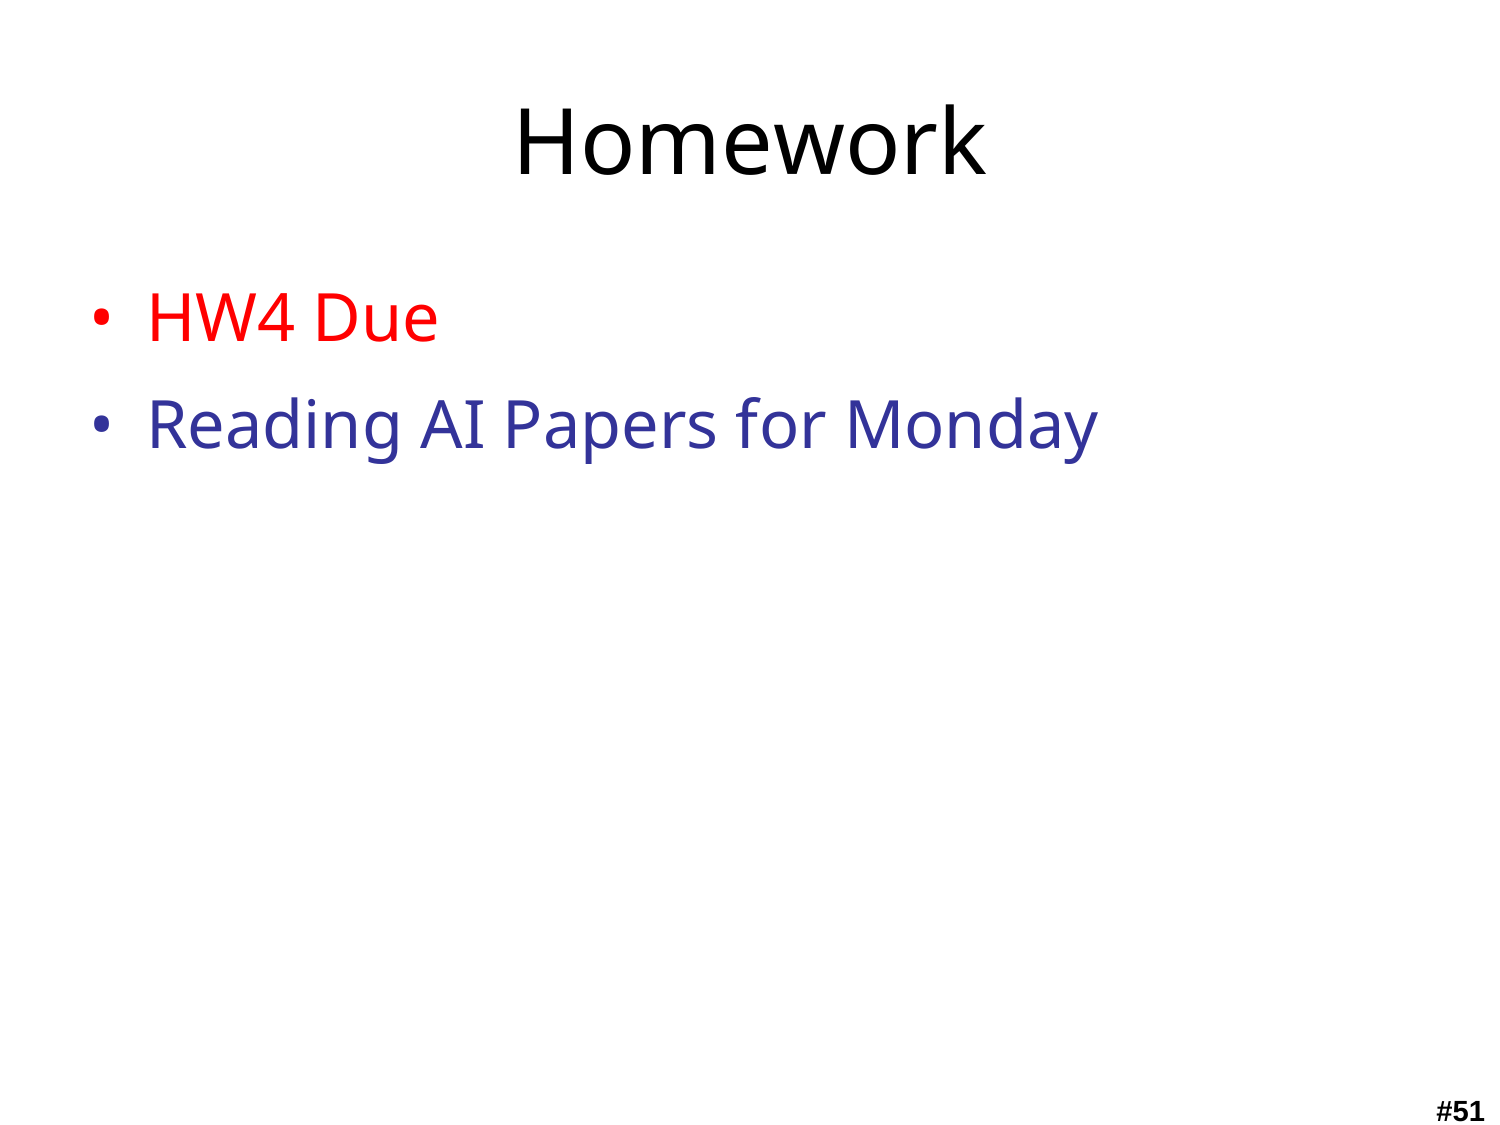

# Homework
HW4 Due
Reading AI Papers for Monday
51